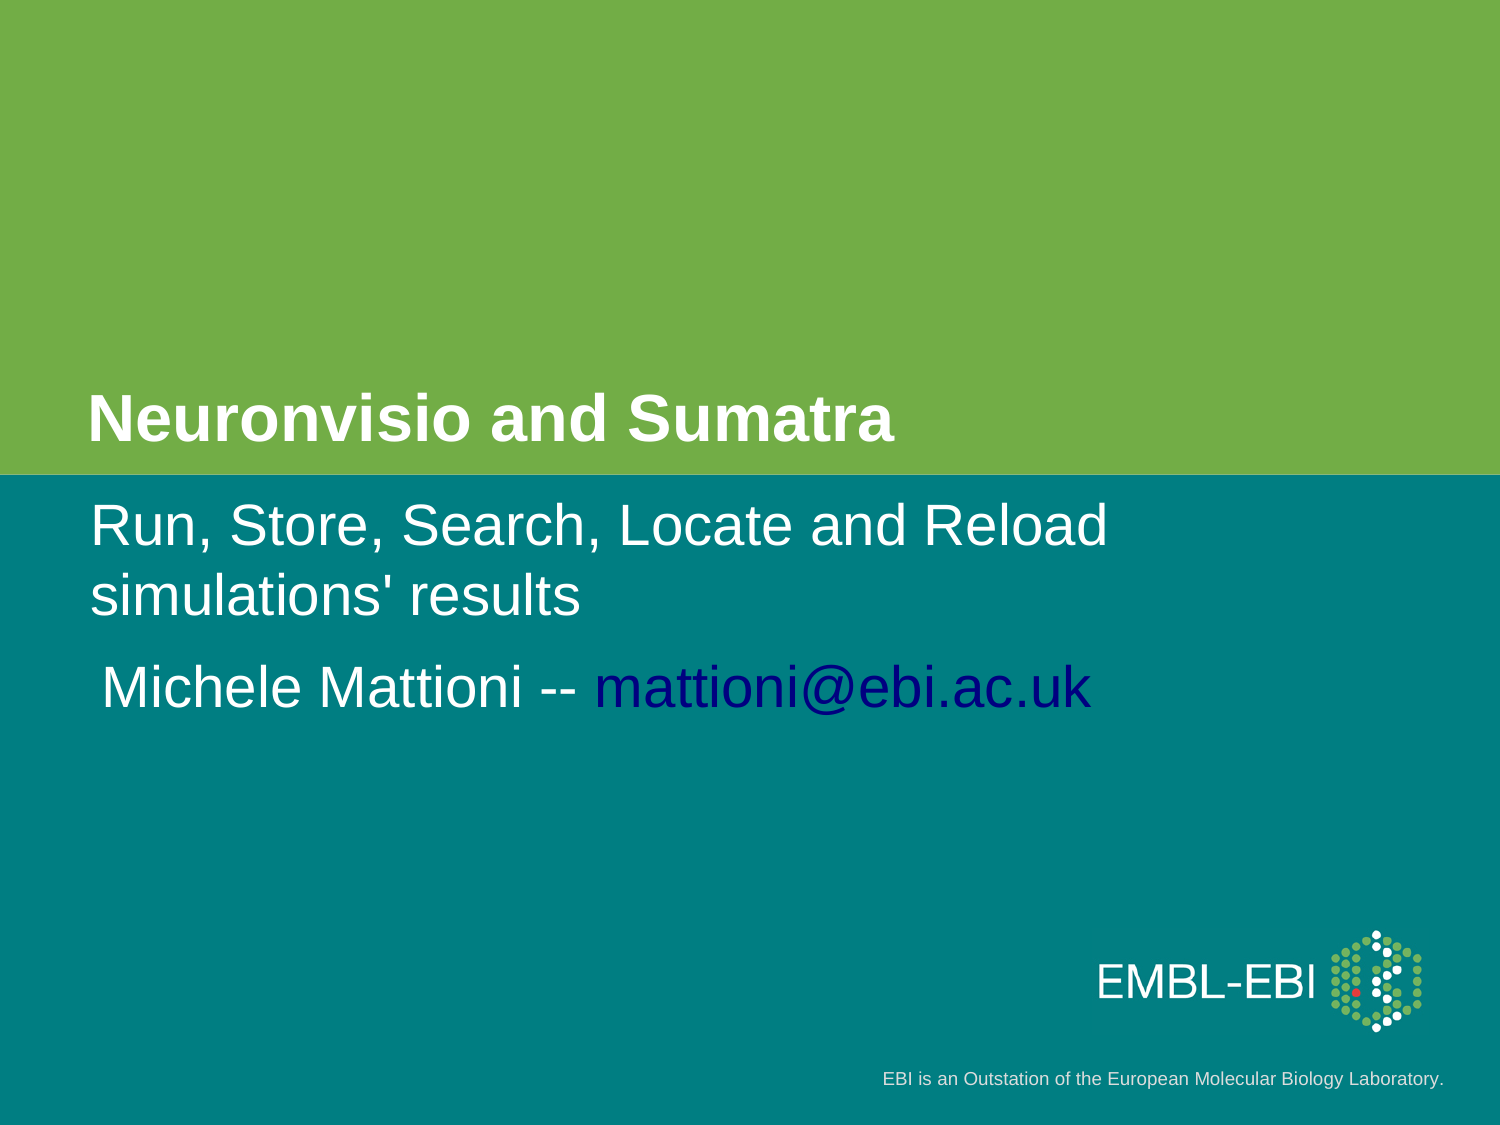

# Neuronvisio and Sumatra
Run, Store, Search, Locate and Reload simulations' results
Michele Mattioni -- mattioni@ebi.ac.uk